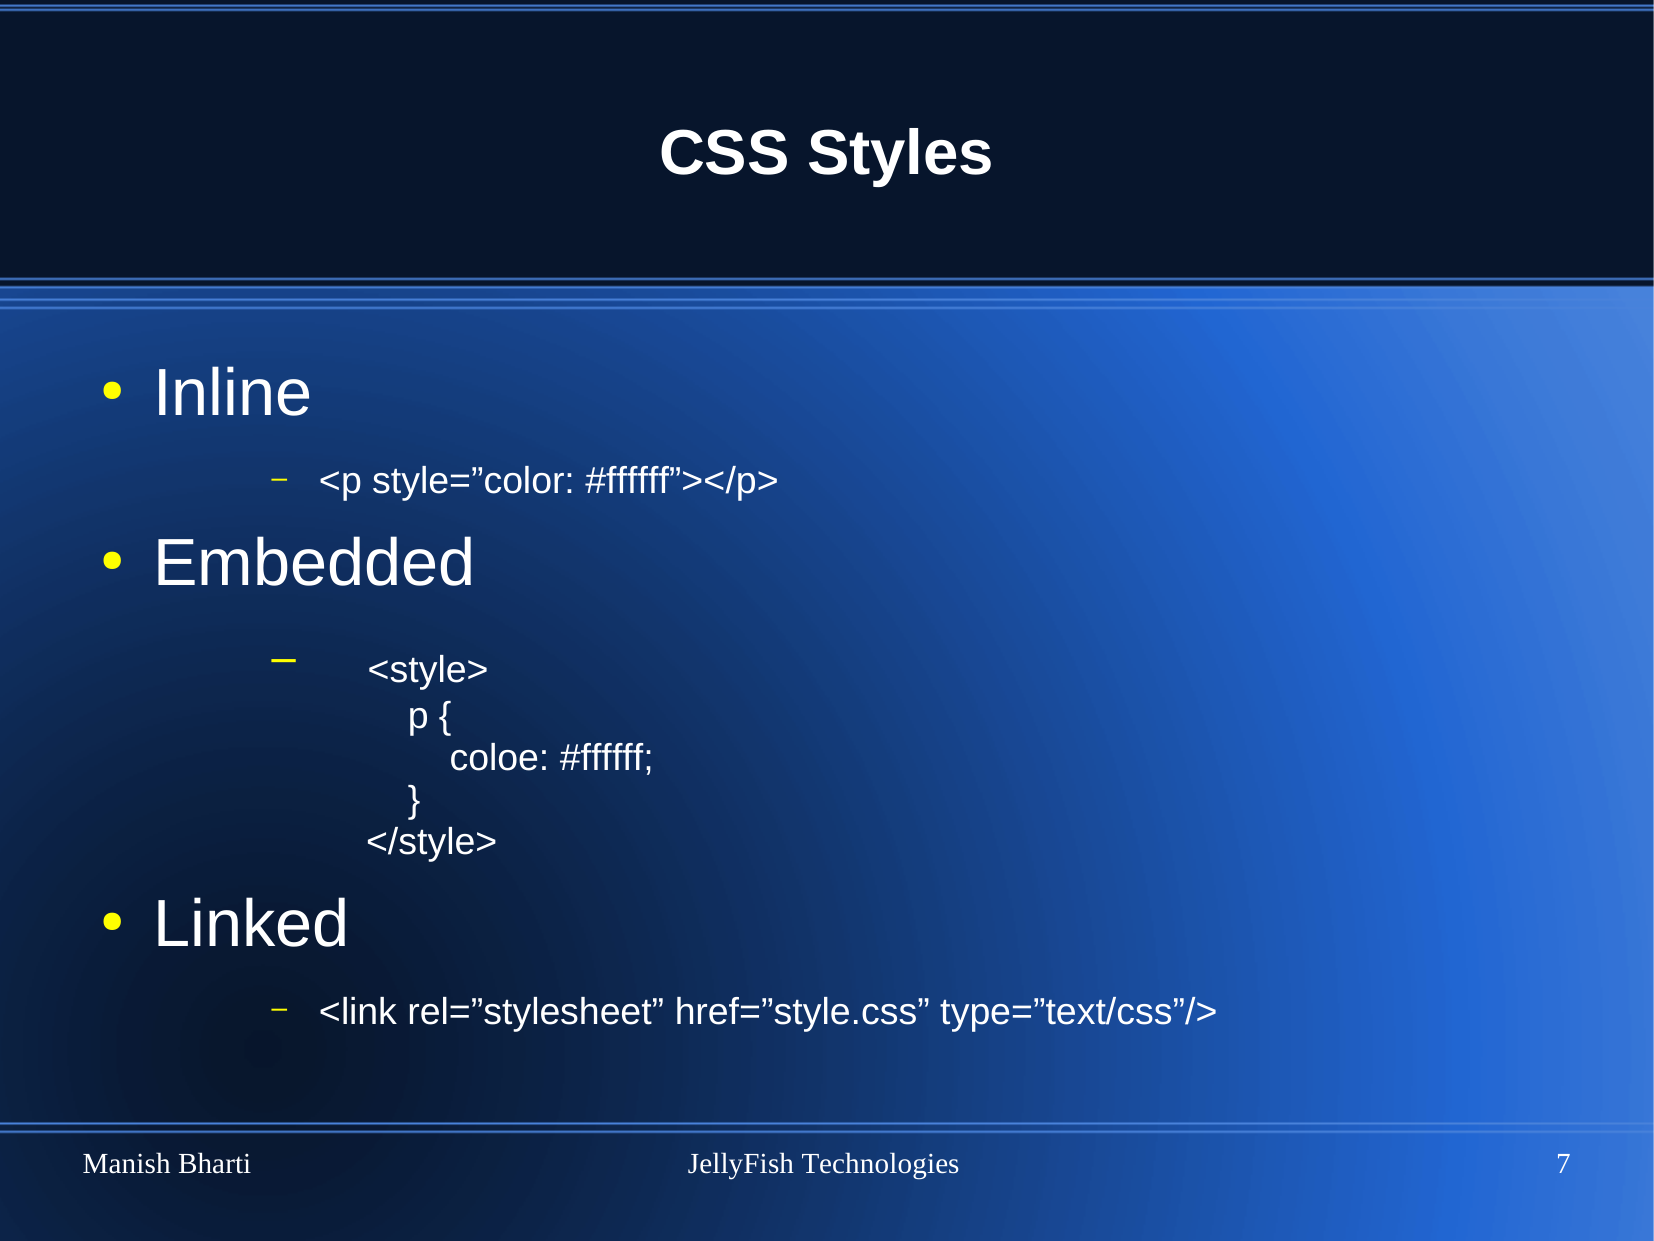

# CSS Styles
Inline
<p style=”color: #ffffff”></p>
Embedded
 <style>
 p {
 coloe: #ffffff;
 }
</style>
Linked
<link rel=”stylesheet” href=”style.css” type=”text/css”/>
Manish Bharti
JellyFish Technologies
7